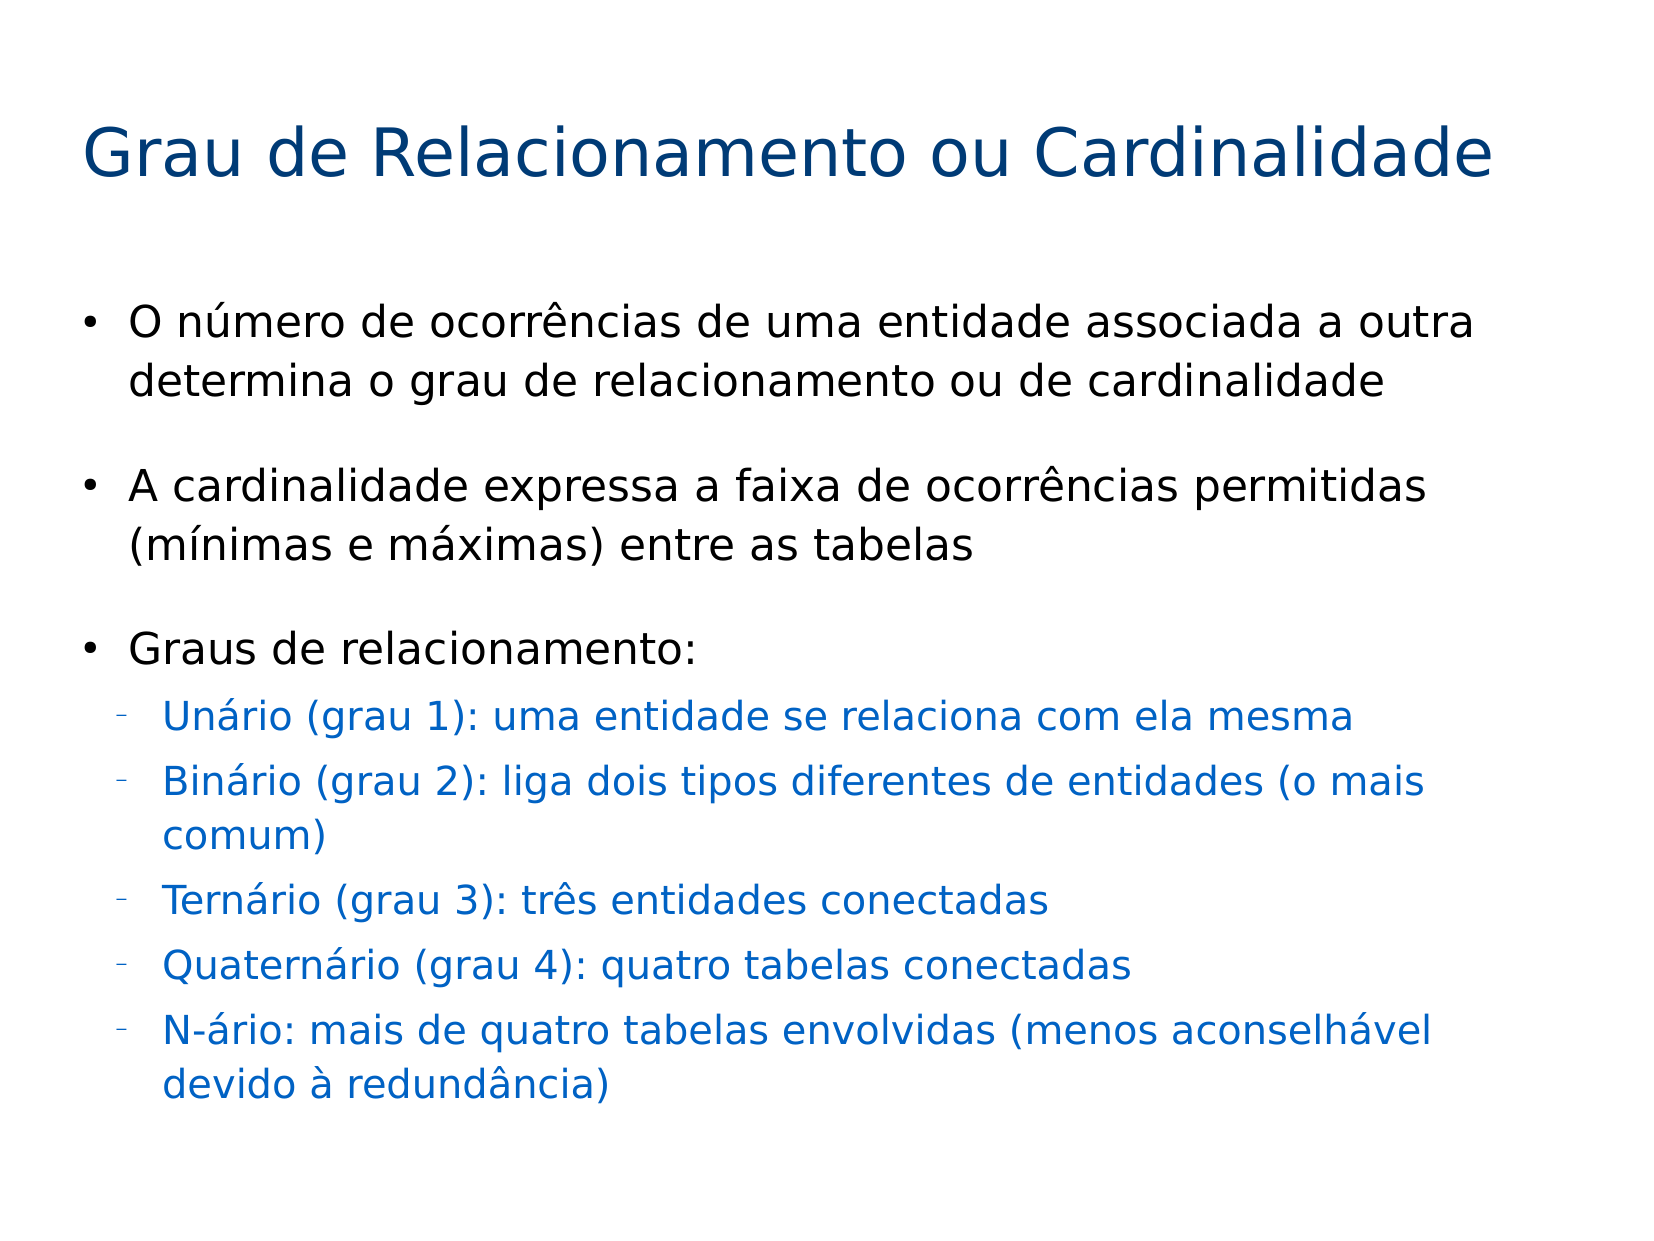

# Grau de Relacionamento ou Cardinalidade
O número de ocorrências de uma entidade associada a outra determina o grau de relacionamento ou de cardinalidade
A cardinalidade expressa a faixa de ocorrências permitidas (mínimas e máximas) entre as tabelas
Graus de relacionamento:
Unário (grau 1): uma entidade se relaciona com ela mesma
Binário (grau 2): liga dois tipos diferentes de entidades (o mais comum)
Ternário (grau 3): três entidades conectadas
Quaternário (grau 4): quatro tabelas conectadas
N-ário: mais de quatro tabelas envolvidas (menos aconselhável devido à redundância)